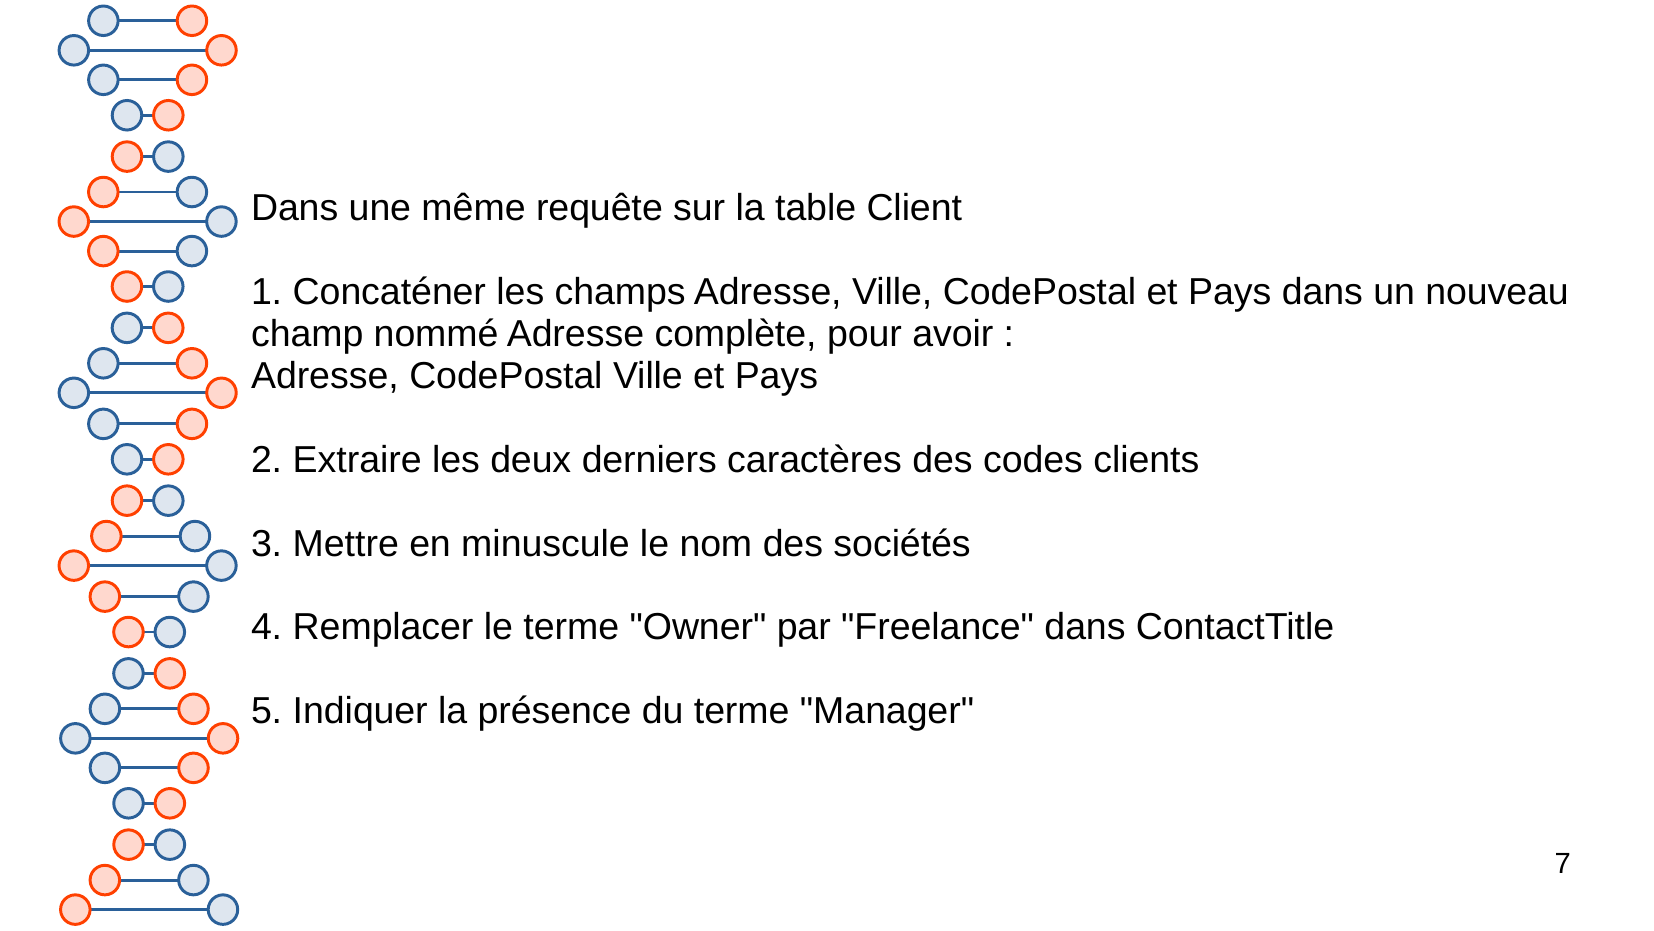

Dans une même requête sur la table Client
1. Concaténer les champs Adresse, Ville, CodePostal et Pays dans un nouveau champ nommé Adresse complète, pour avoir :
Adresse, CodePostal Ville et Pays
2. Extraire les deux derniers caractères des codes clients
3. Mettre en minuscule le nom des sociétés
4. Remplacer le terme "Owner" par "Freelance" dans ContactTitle
5. Indiquer la présence du terme "Manager"
7